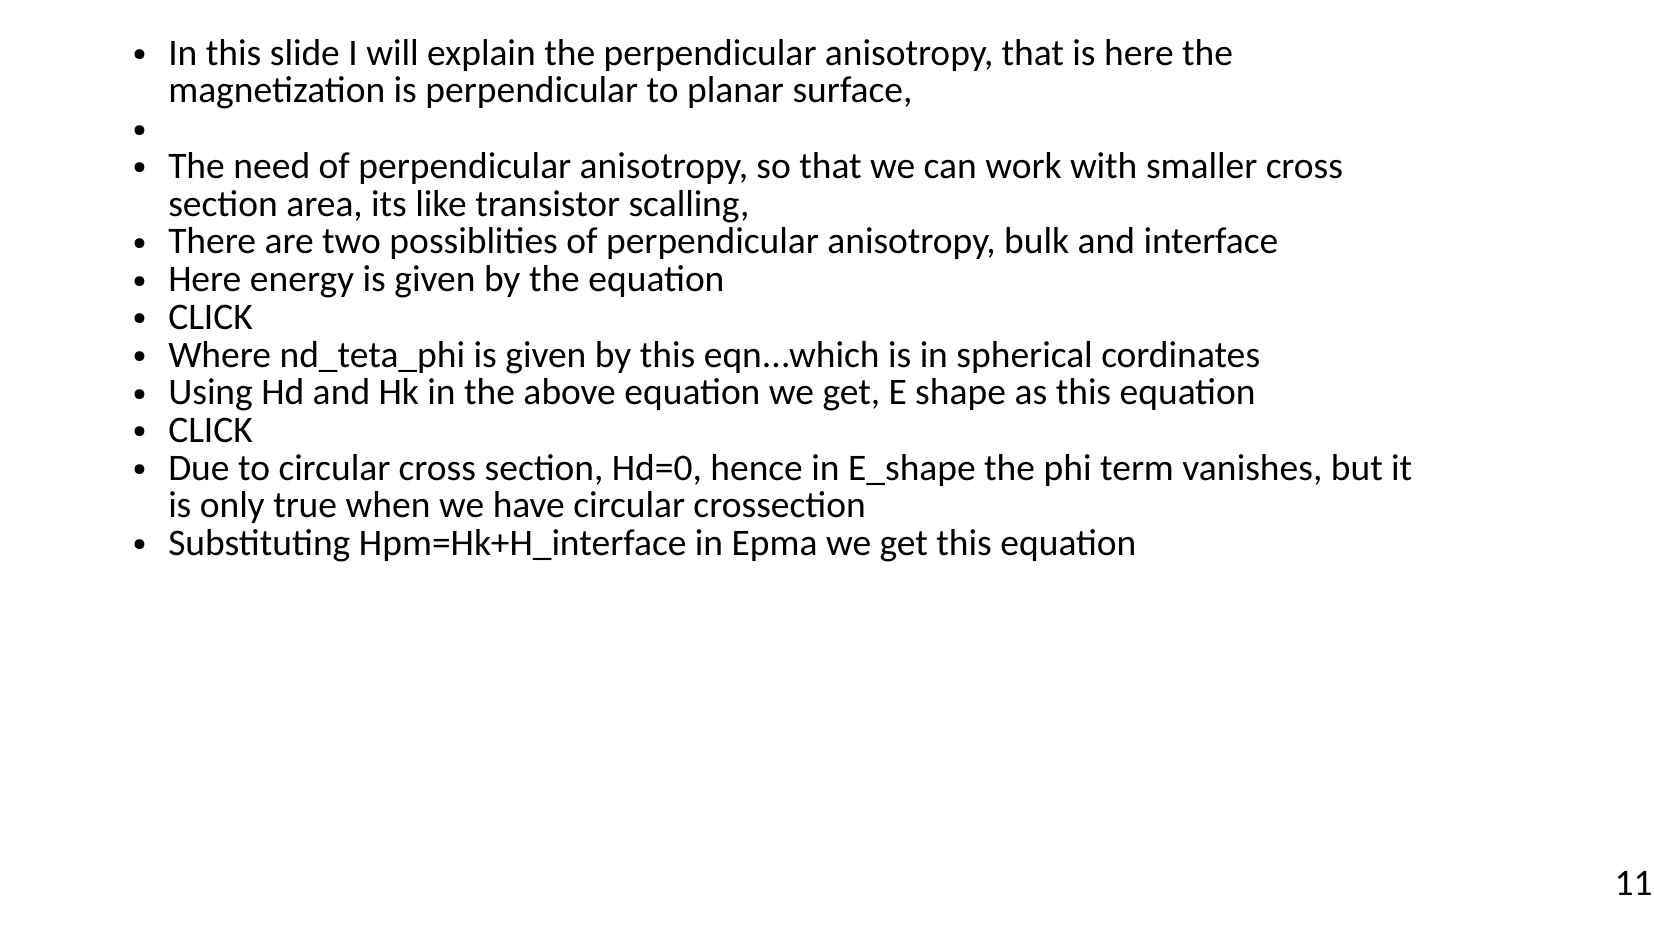

In this slide I will explain the perpendicular anisotropy, that is here the magnetization is perpendicular to planar surface,
The need of perpendicular anisotropy, so that we can work with smaller cross section area, its like transistor scalling,
There are two possiblities of perpendicular anisotropy, bulk and interface
Here energy is given by the equation
CLICK
Where nd_teta_phi is given by this eqn...which is in spherical cordinates
Using Hd and Hk in the above equation we get, E shape as this equation
CLICK
Due to circular cross section, Hd=0, hence in E_shape the phi term vanishes, but it is only true when we have circular crossection
Substituting Hpm=Hk+H_interface in Epma we get this equation